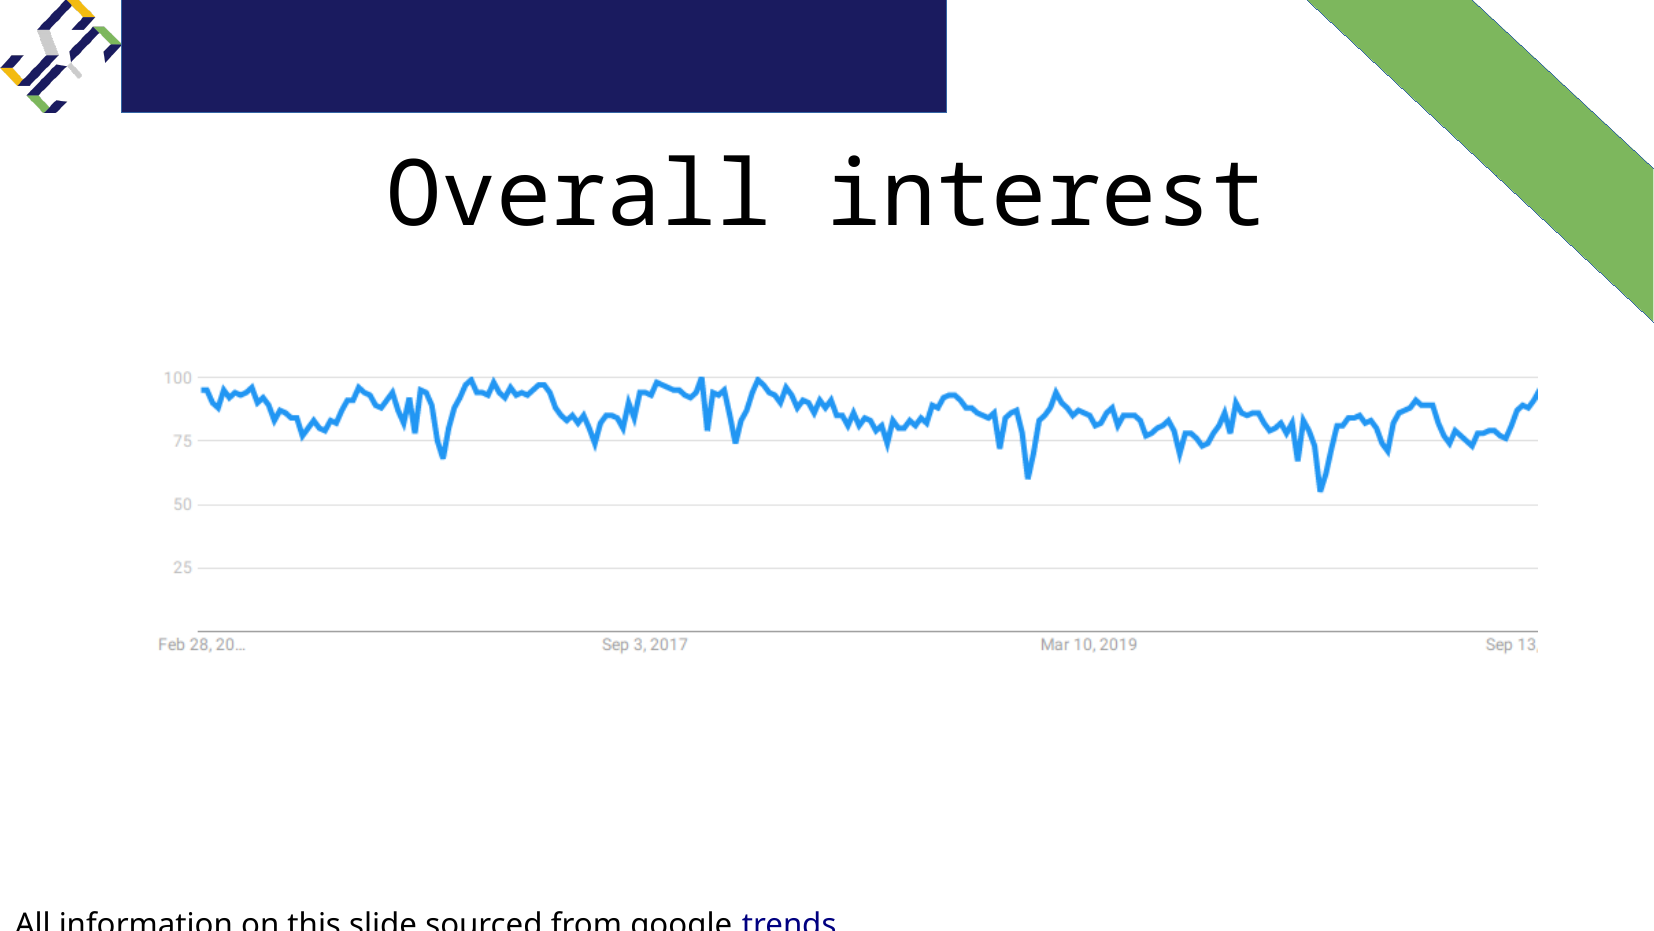

# Overall interest
All information on this slide sourced from google trends